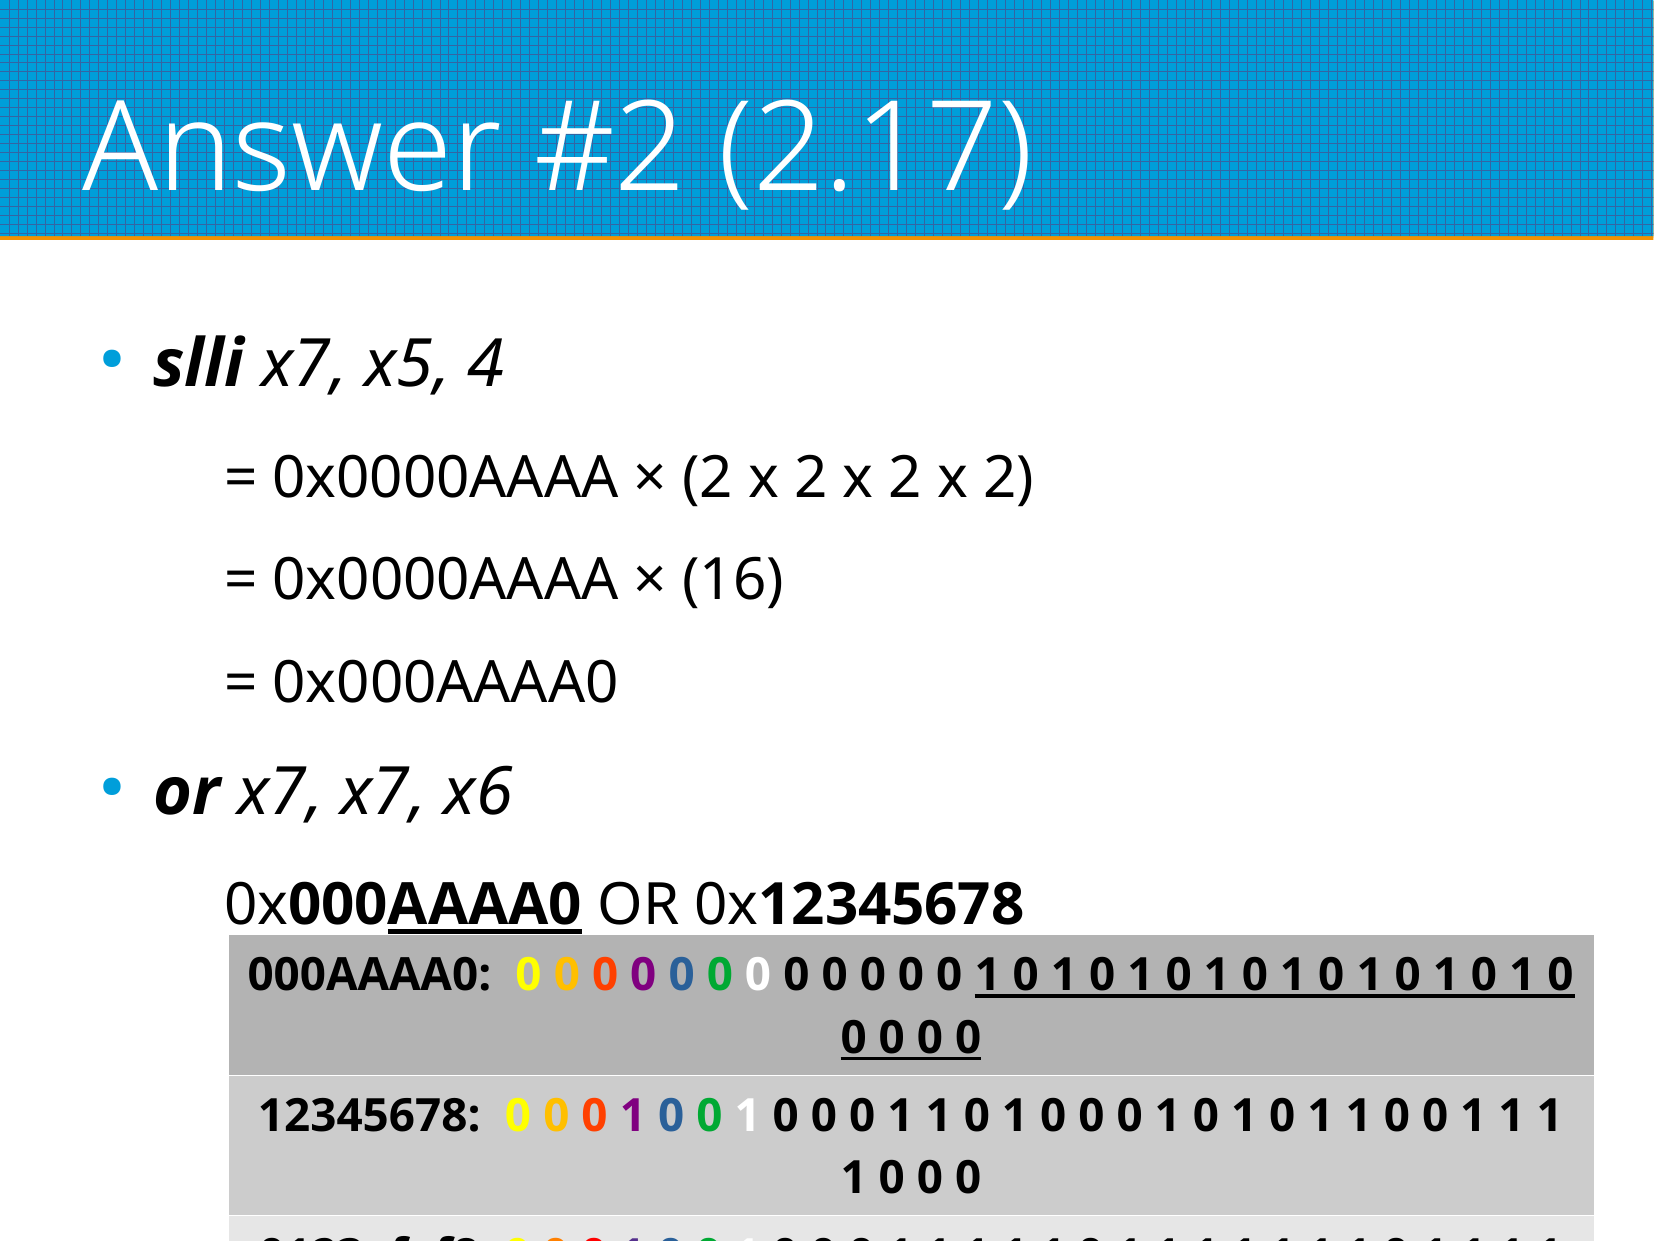

# Answer #2 (2.17)
slli x7, x5, 4
= 0x0000AAAA × (2 x 2 x 2 x 2)
= 0x0000AAAA × (16)
= 0x000AAAA0
or x7, x7, x6
0x000AAAA0 OR 0x12345678
| 000AAAA0: 0 0 0 0 0 0 0 0 0 0 0 0 1 0 1 0 1 0 1 0 1 0 1 0 1 0 1 0 0 0 0 0 |
| --- |
| 12345678: 0 0 0 1 0 0 1 0 0 0 1 1 0 1 0 0 0 1 0 1 0 1 1 0 0 1 1 1 1 0 0 0 |
| 0123efef8: 0 0 0 1 0 0 1 0 0 0 1 1 1 1 1 0 1 1 1 1 1 1 1 0 1 1 1 1 1 0 0 0 |